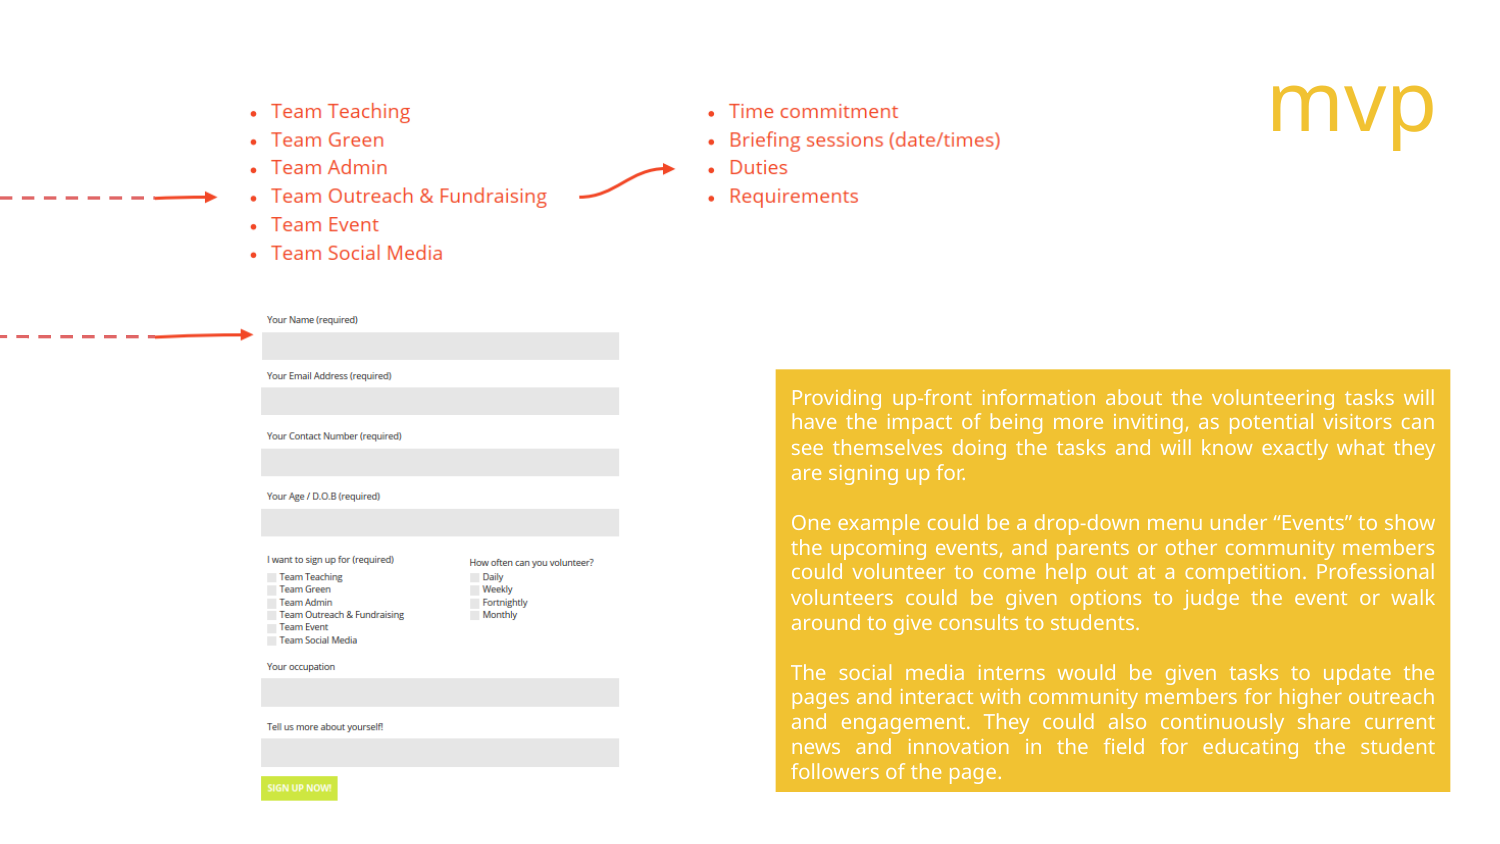

mvp
Providing up-front information about the volunteering tasks will have the impact of being more inviting, as potential visitors can see themselves doing the tasks and will know exactly what they are signing up for.
One example could be a drop-down menu under “Events” to show the upcoming events, and parents or other community members could volunteer to come help out at a competition. Professional volunteers could be given options to judge the event or walk around to give consults to students.
The social media interns would be given tasks to update the pages and interact with community members for higher outreach and engagement. They could also continuously share current news and innovation in the field for educating the student followers of the page.